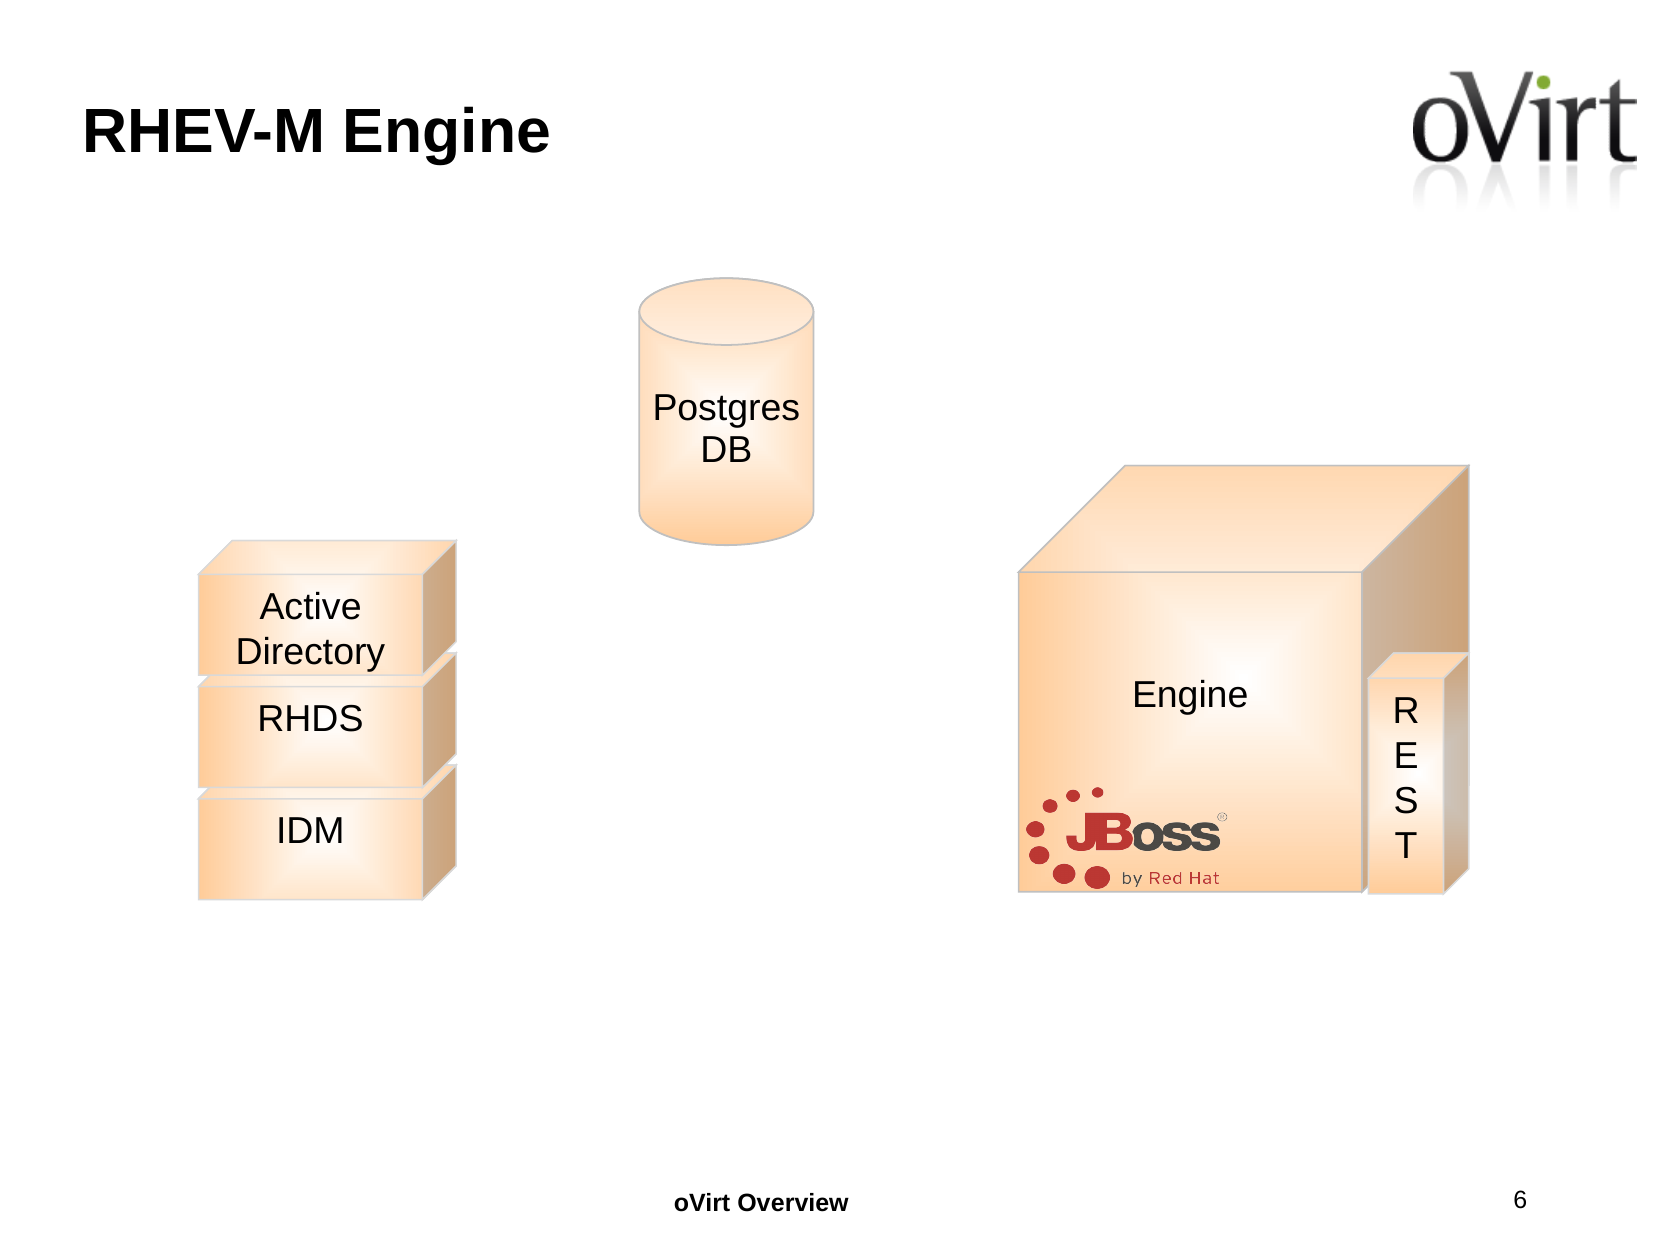

# RHEV-M Engine
Postgres
DB
Engine
Active
Directory
RHDS
R
E
S
T
IDM